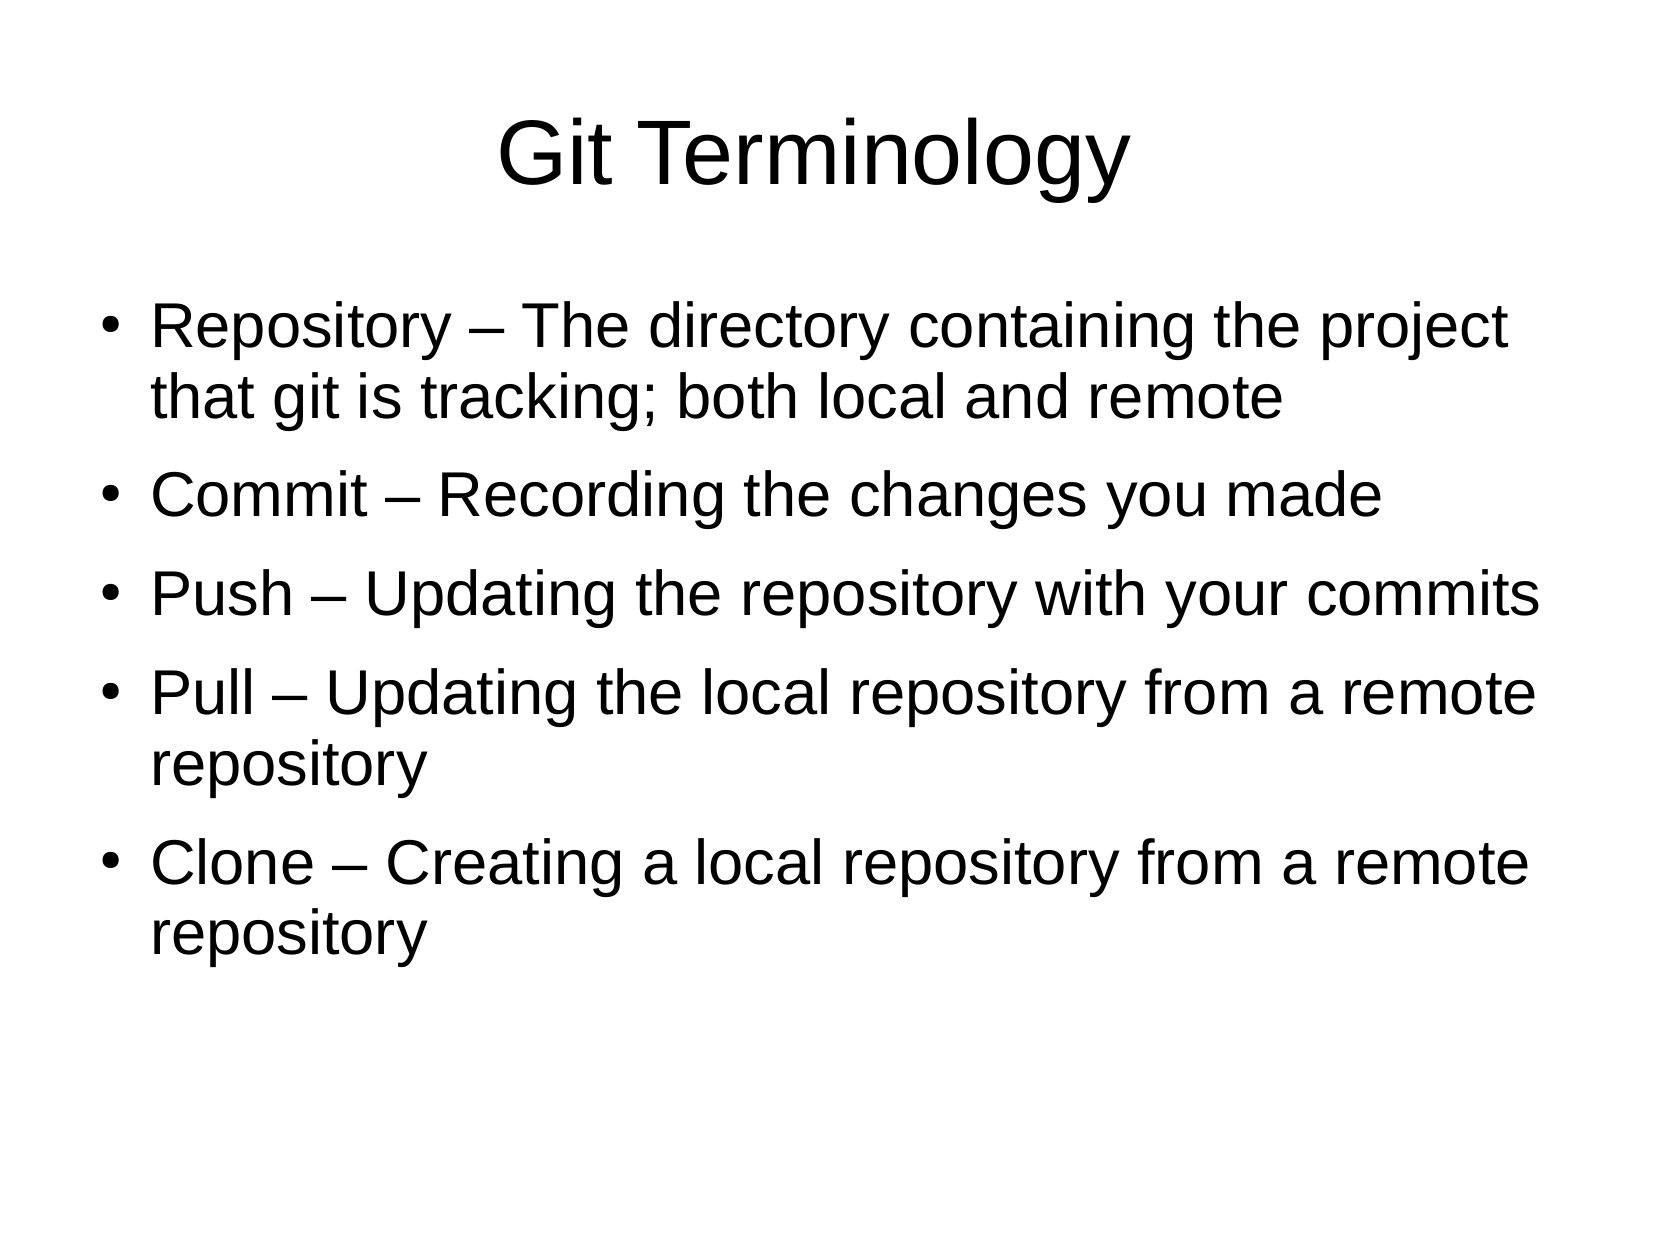

# Git Terminology
Repository – The directory containing the project that git is tracking; both local and remote
Commit – Recording the changes you made
Push – Updating the repository with your commits
Pull – Updating the local repository from a remote repository
Clone – Creating a local repository from a remote repository